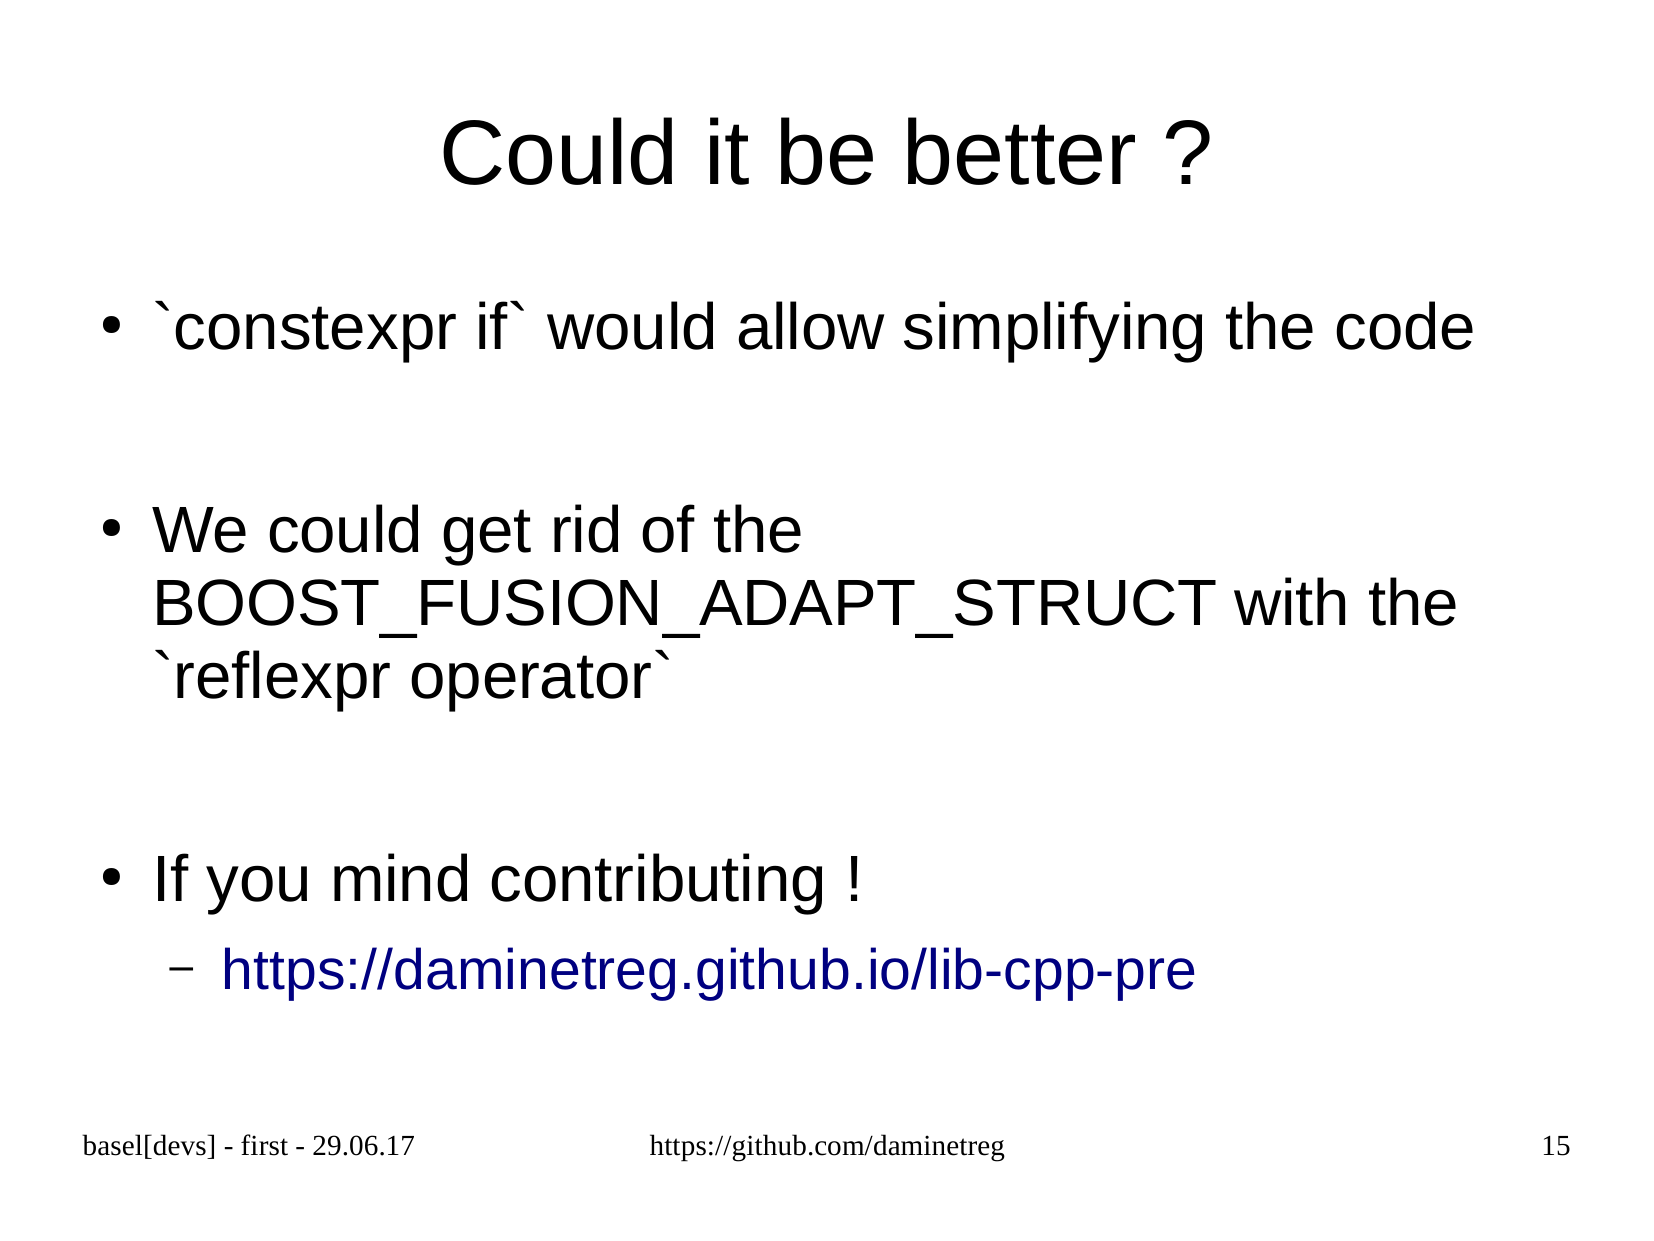

# Could it be better ?
`constexpr if` would allow simplifying the code
We could get rid of the BOOST_FUSION_ADAPT_STRUCT with the `reflexpr operator`
If you mind contributing !
https://daminetreg.github.io/lib-cpp-pre
basel[devs] - first - 29.06.17
https://github.com/daminetreg
15